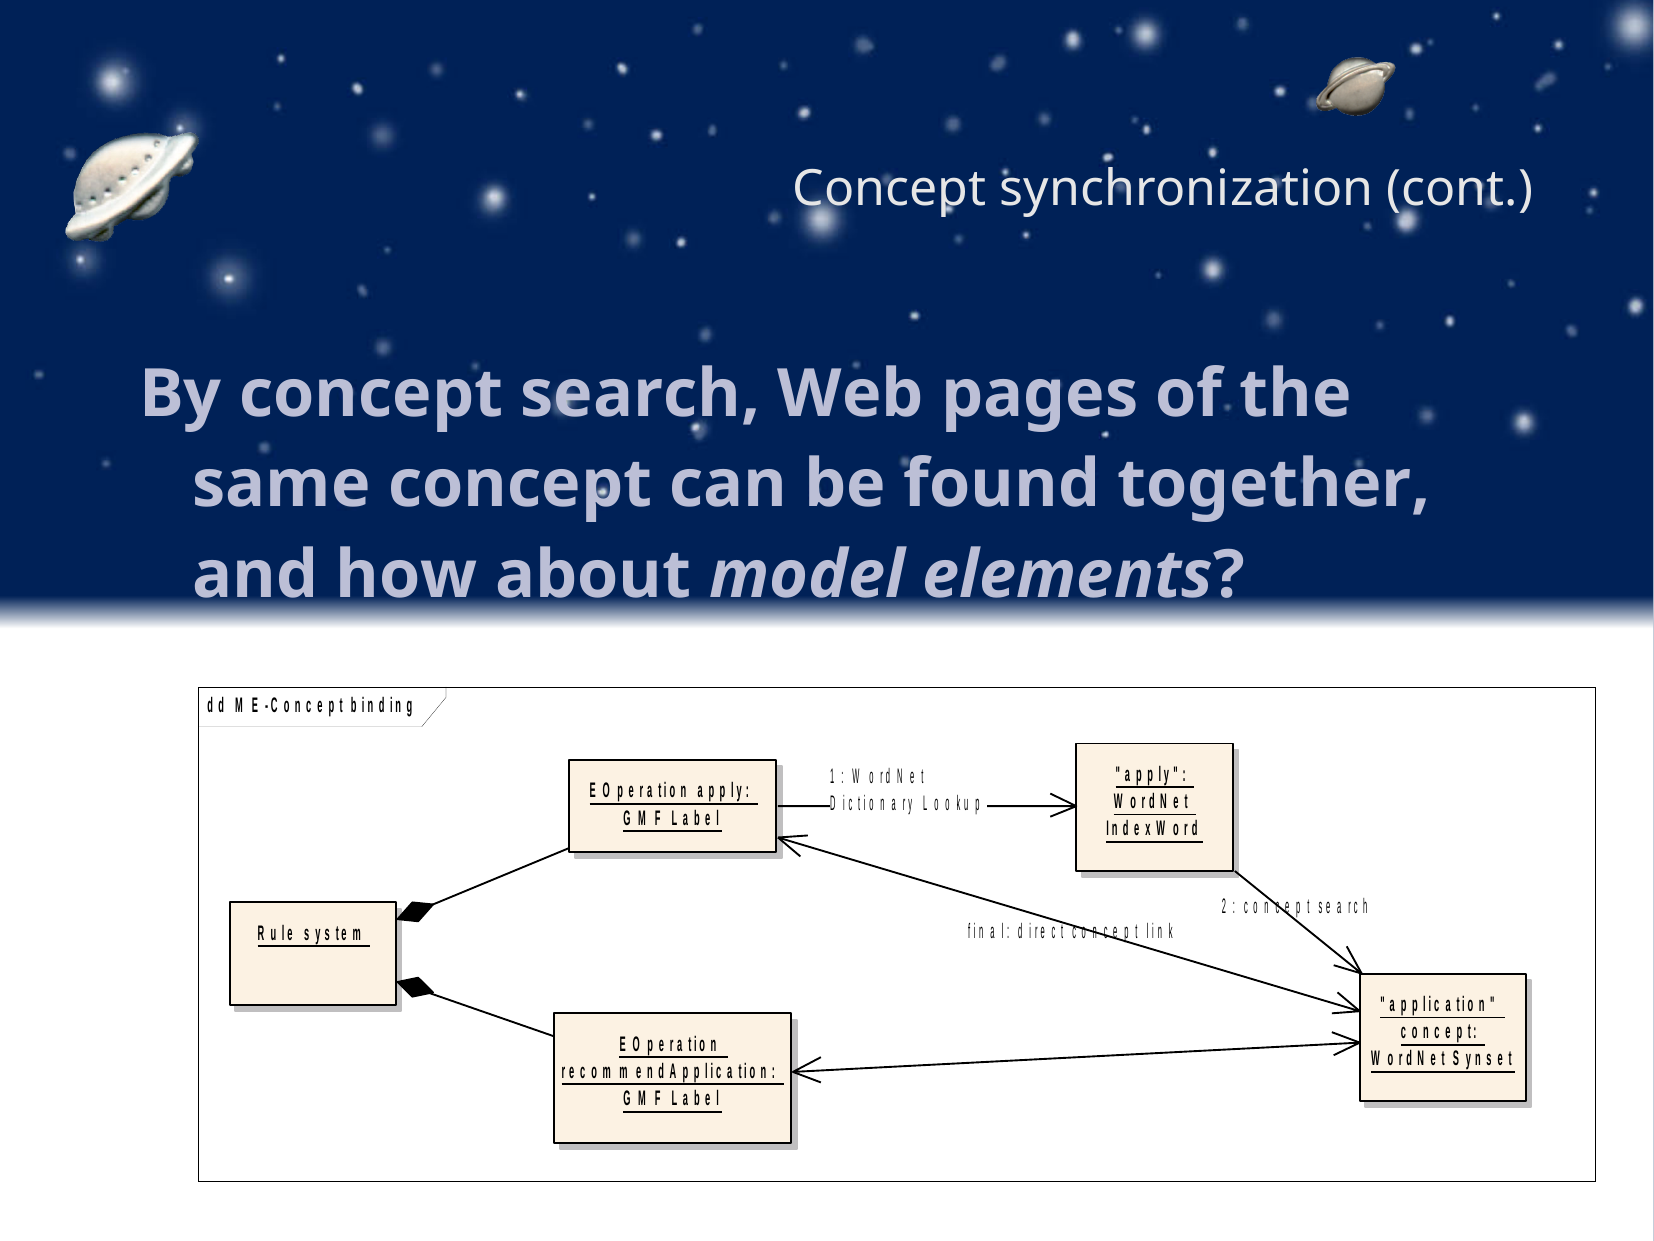

# Concept synchronization (cont.)
By concept search, Web pages of the same concept can be found together, and how about model elements?
Shuttle: Concept based on WordNet Synset